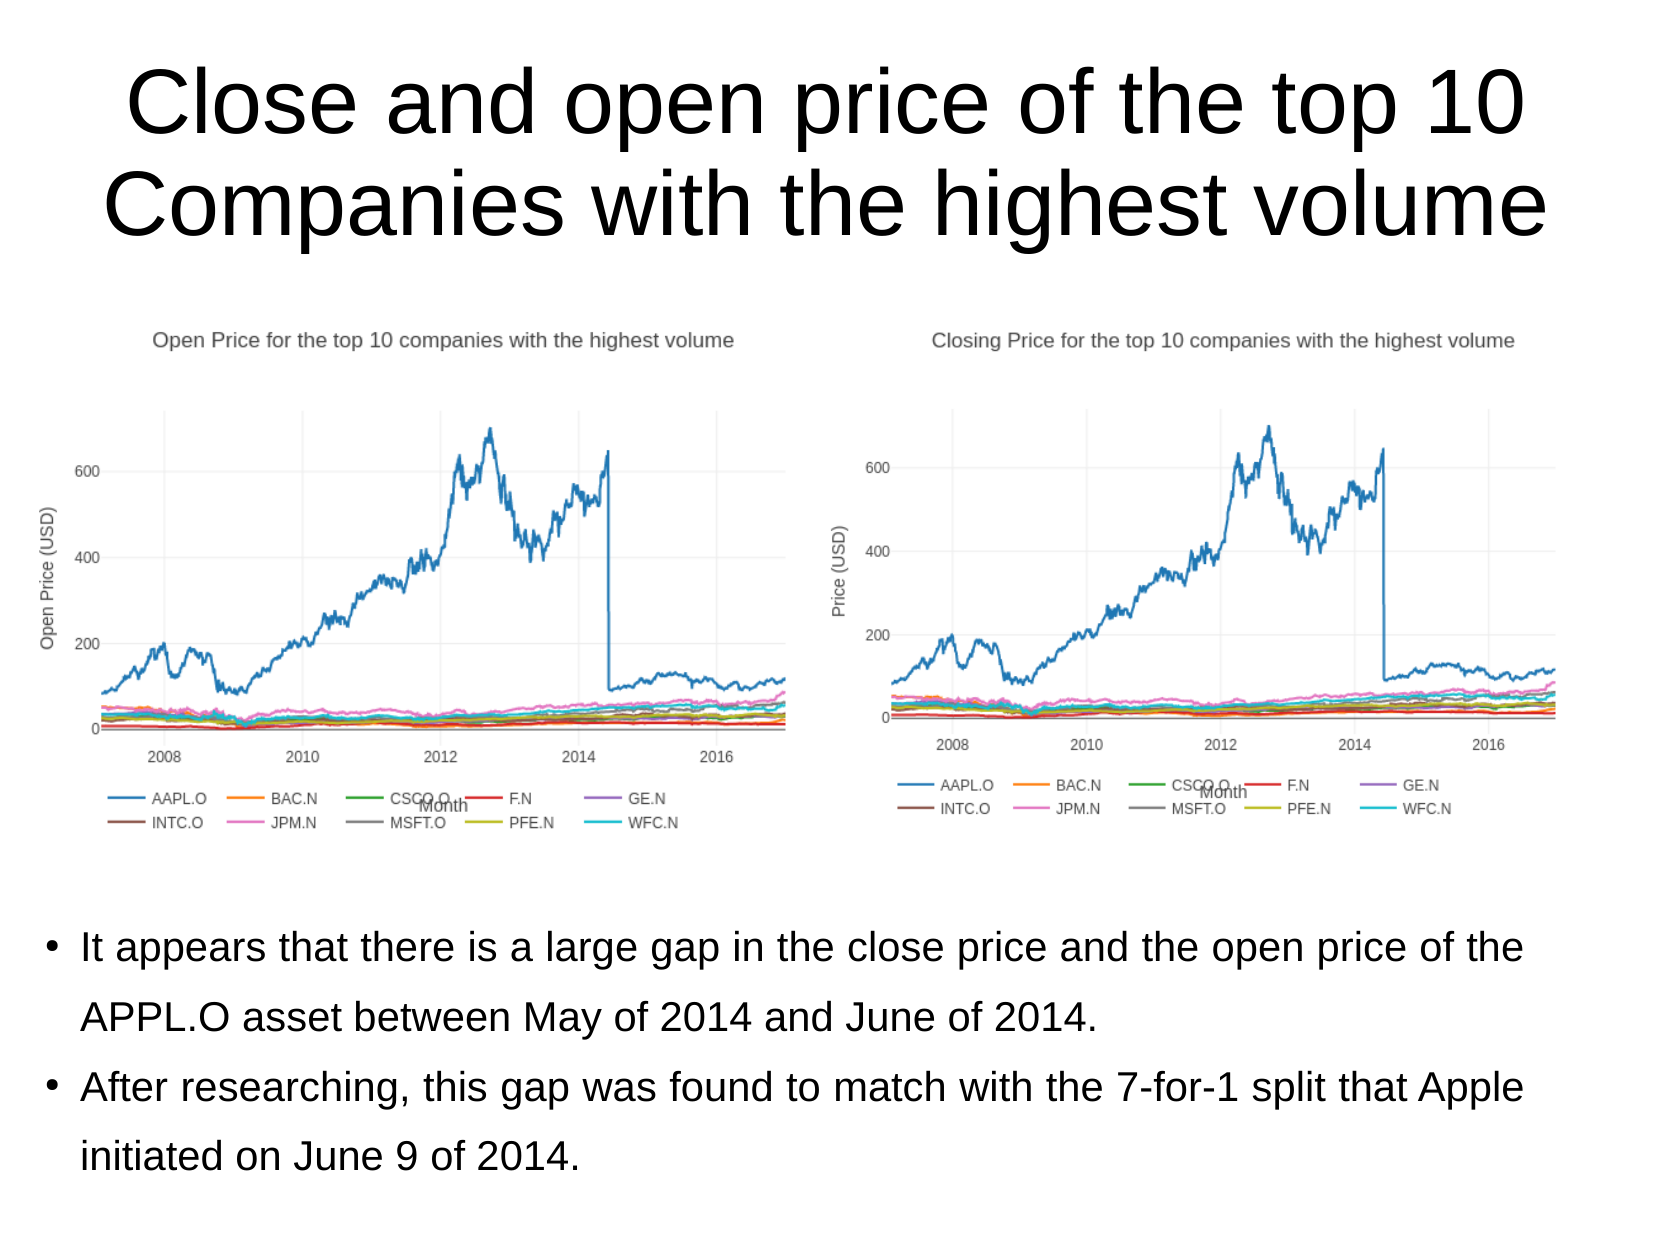

# Close and open price of the top 10 Companies with the highest volume
It appears that there is a large gap in the close price and the open price of the APPL.O asset between May of 2014 and June of 2014.
After researching, this gap was found to match with the 7-for-1 split that Apple initiated on June 9 of 2014.